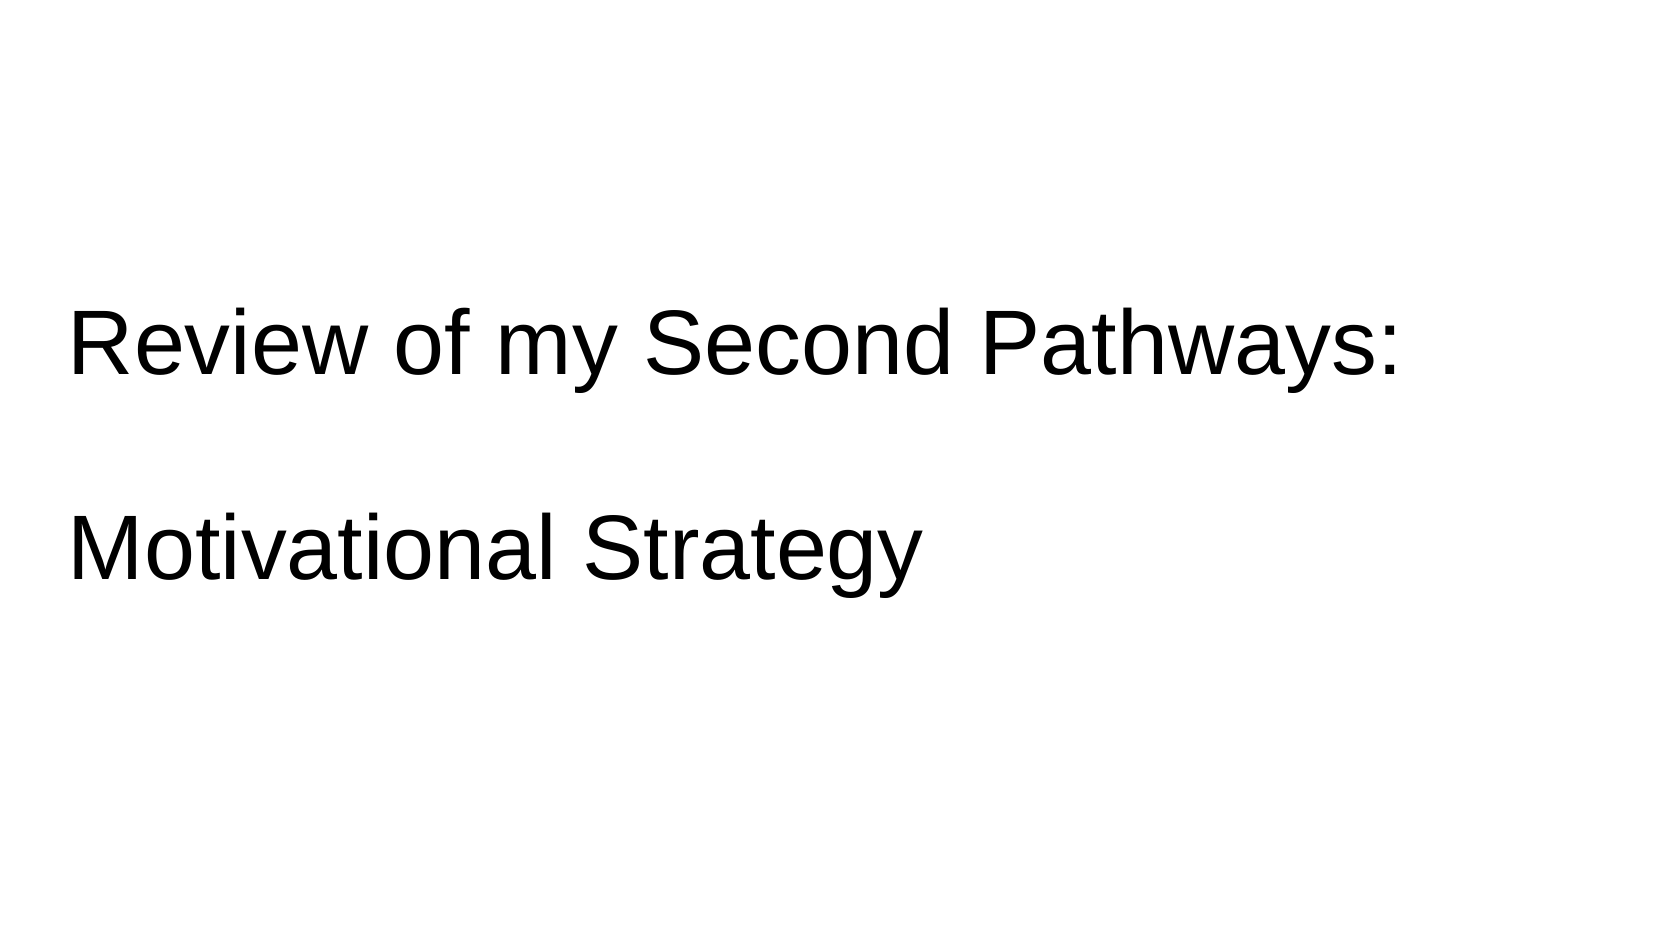

Review of my Second Pathways:
Motivational Strategy